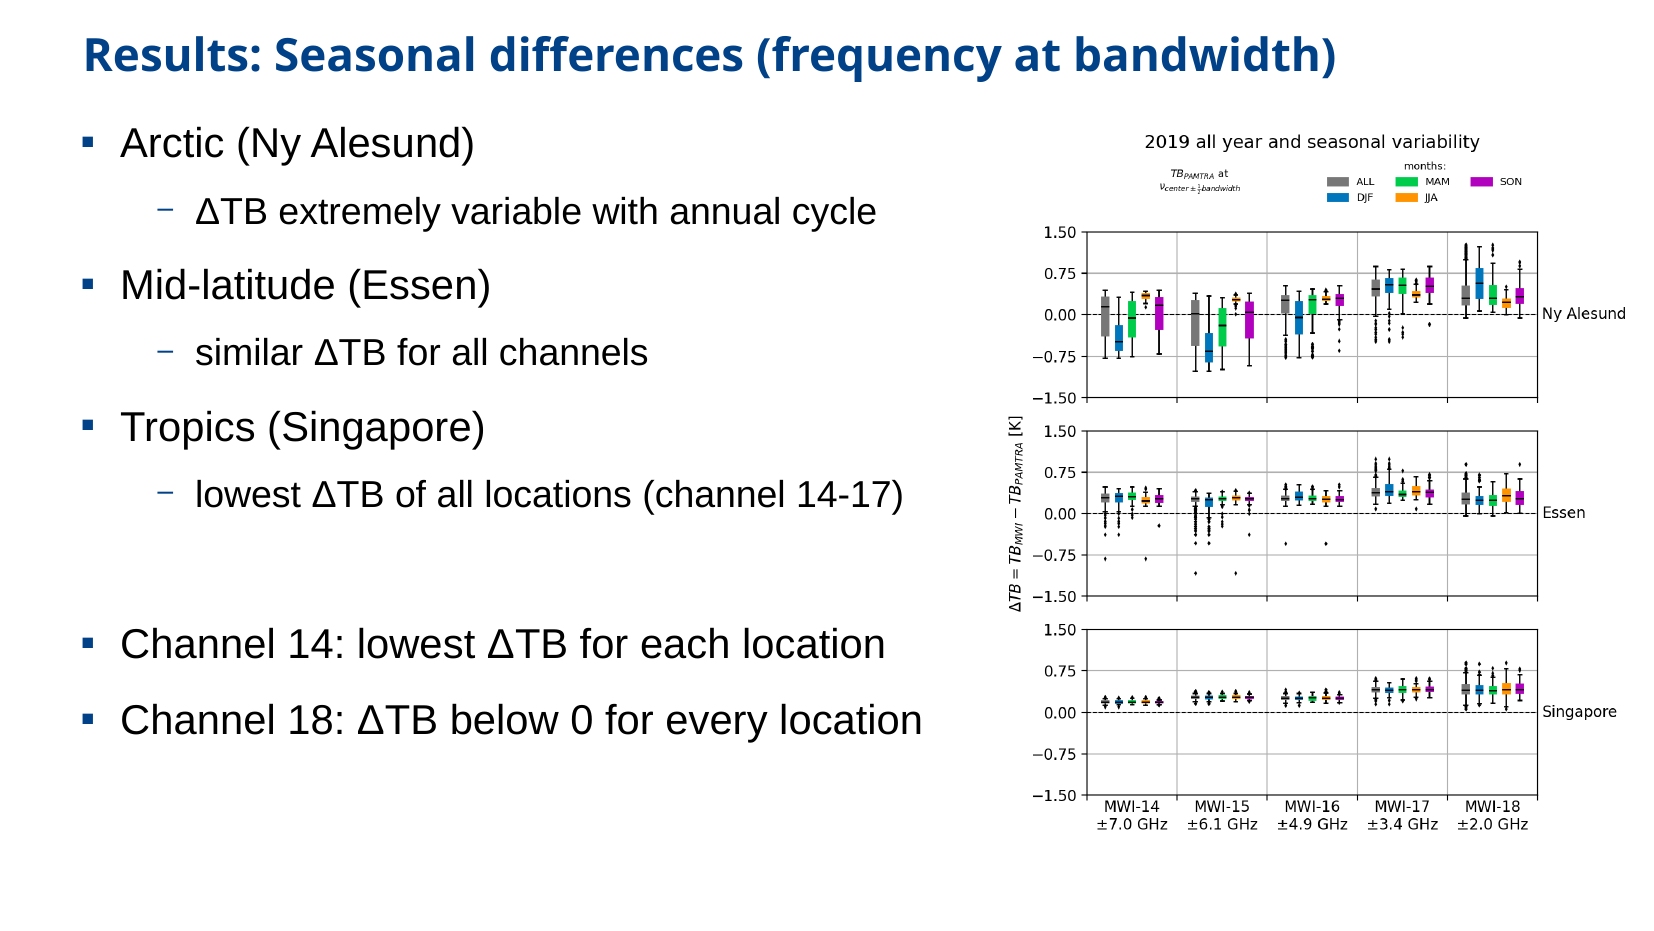

# Results: Seasonal differences (frequency at bandwidth)
Arctic (Ny Alesund)
ΔTB extremely variable with annual cycle
Mid-latitude (Essen)
similar ΔTB for all channels
Tropics (Singapore)
lowest ΔTB of all locations (channel 14-17)
Channel 14: lowest ΔTB for each location
Channel 18: ΔTB below 0 for every location